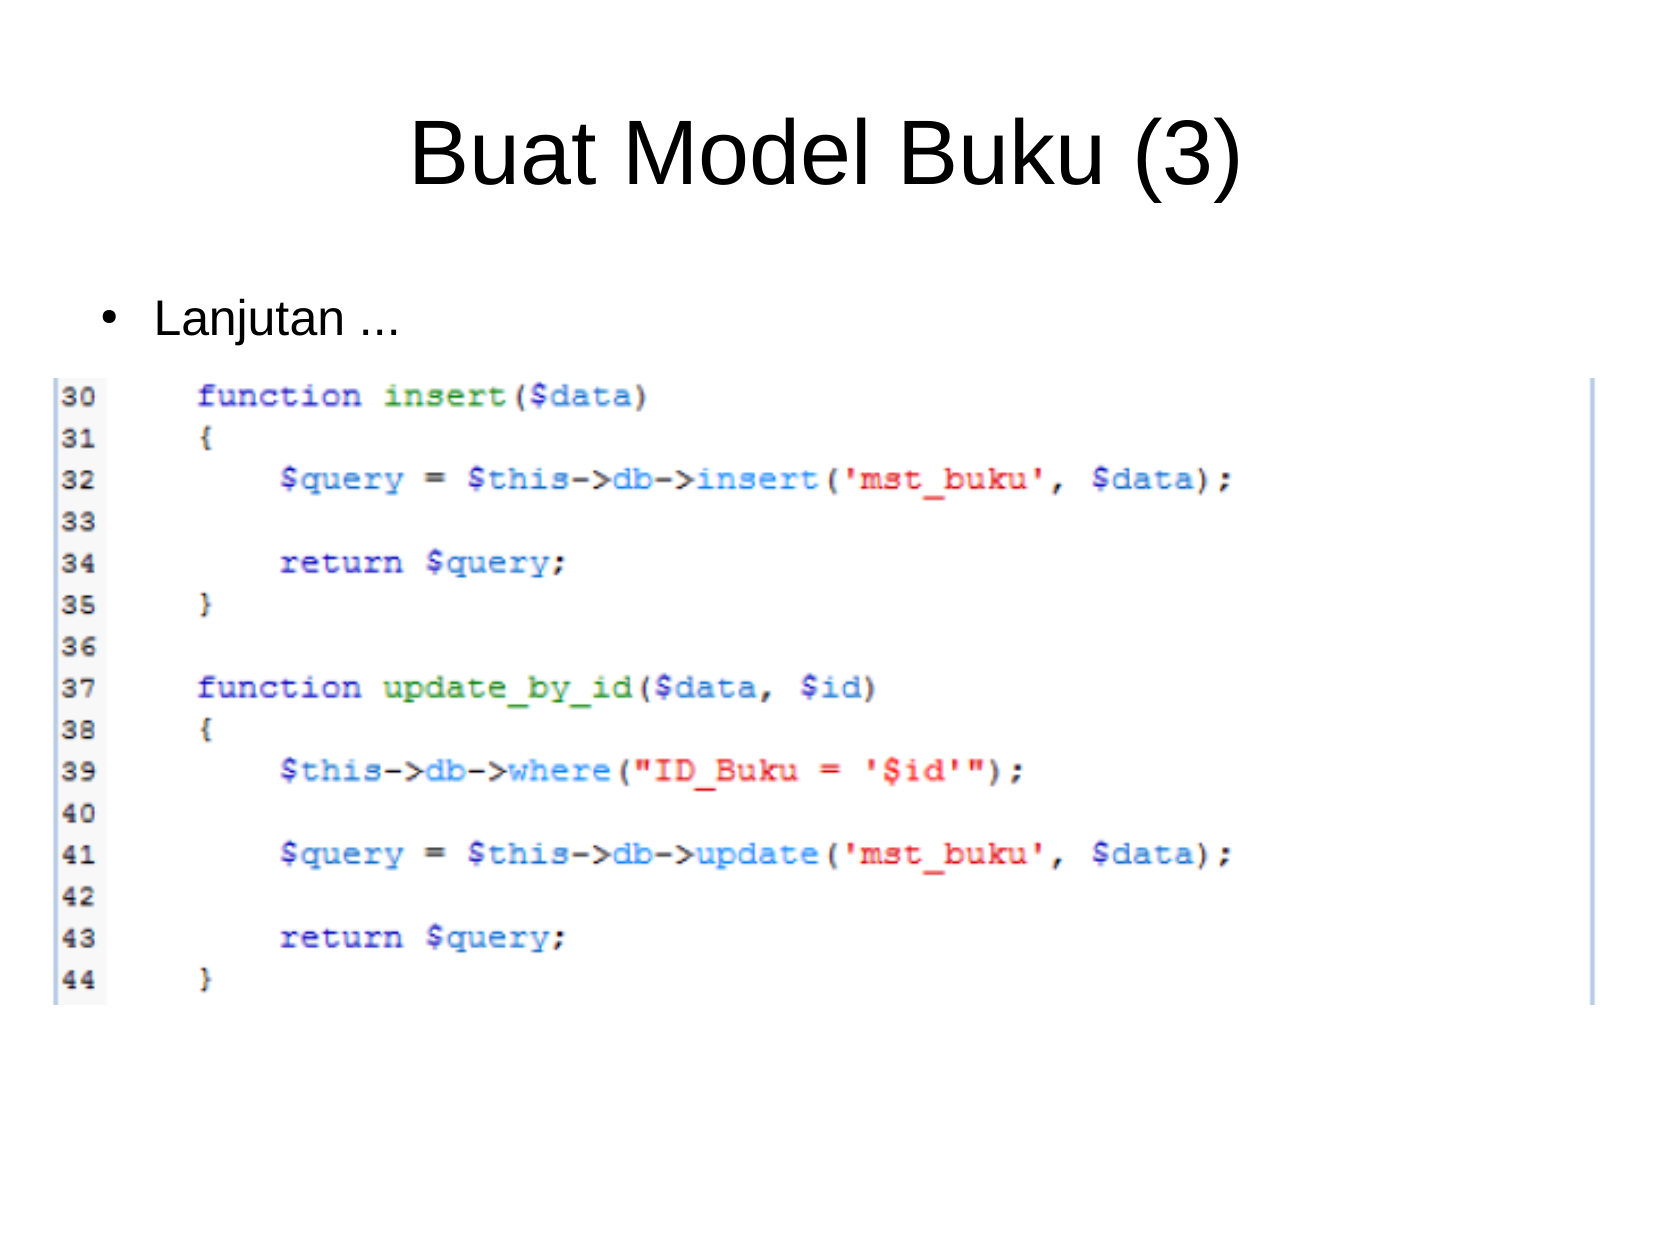

# Buat Model Buku (3)
Lanjutan ...